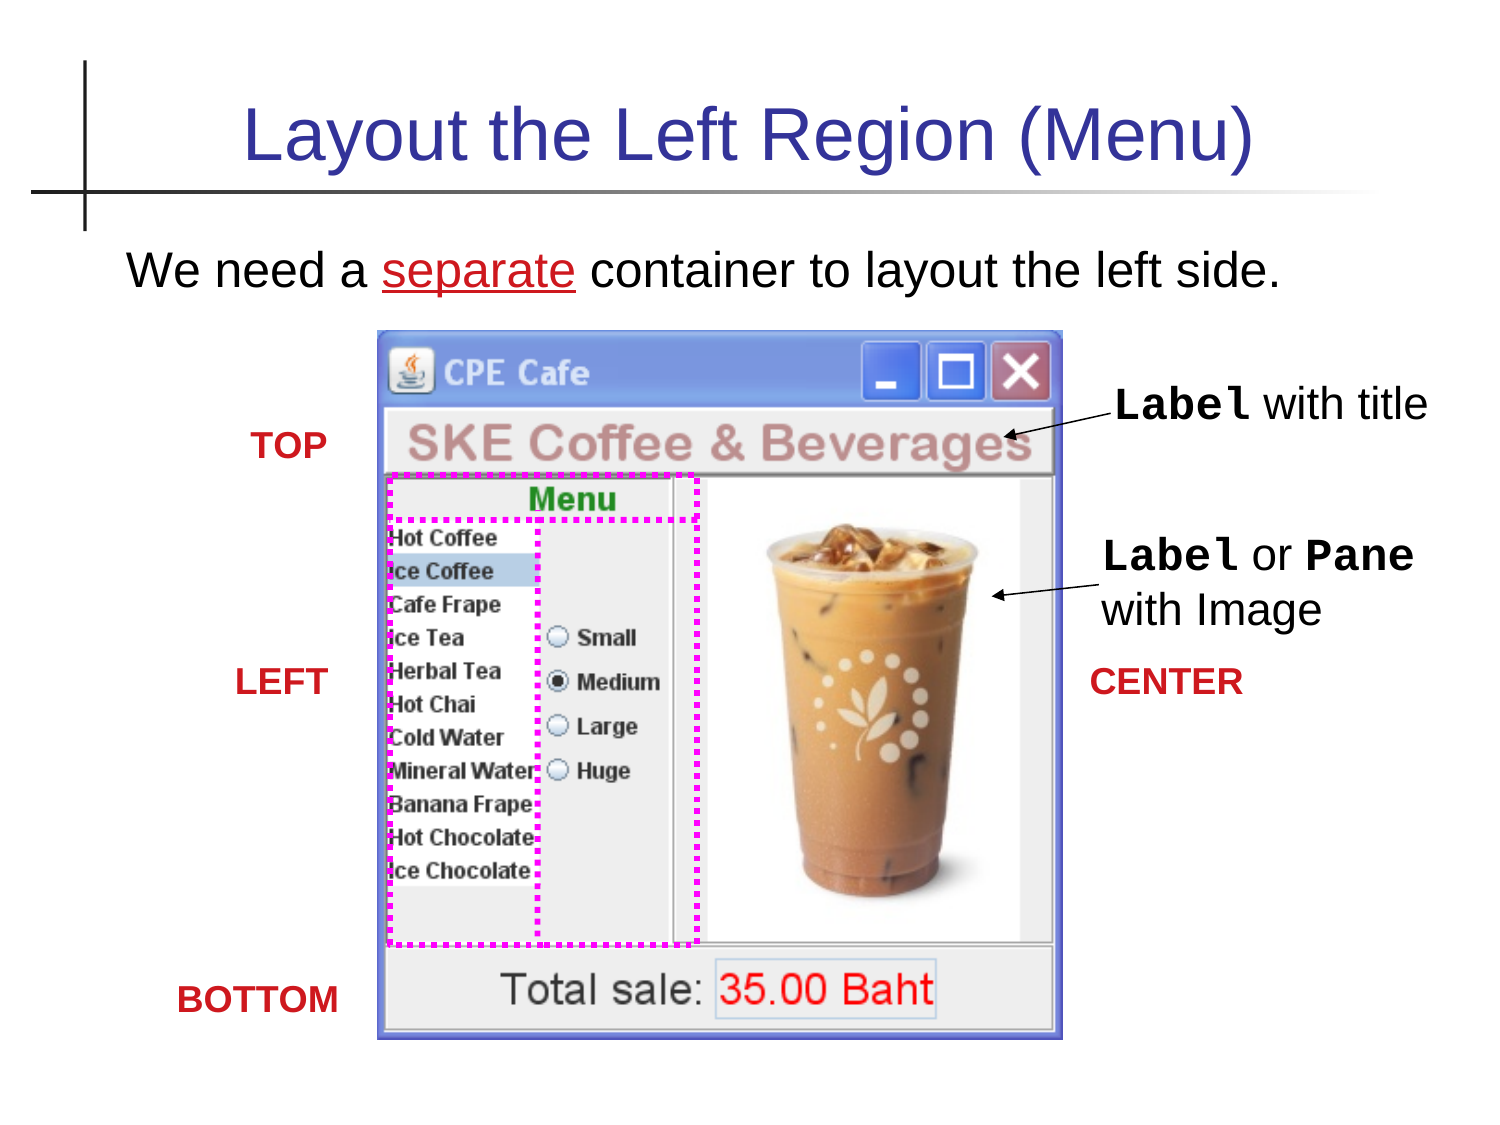

# Layout the Left Region (Menu)
We need a separate container to layout the left side.
Label with title
TOP
Label or Pane with Image
LEFT
CENTER
BOTTOM